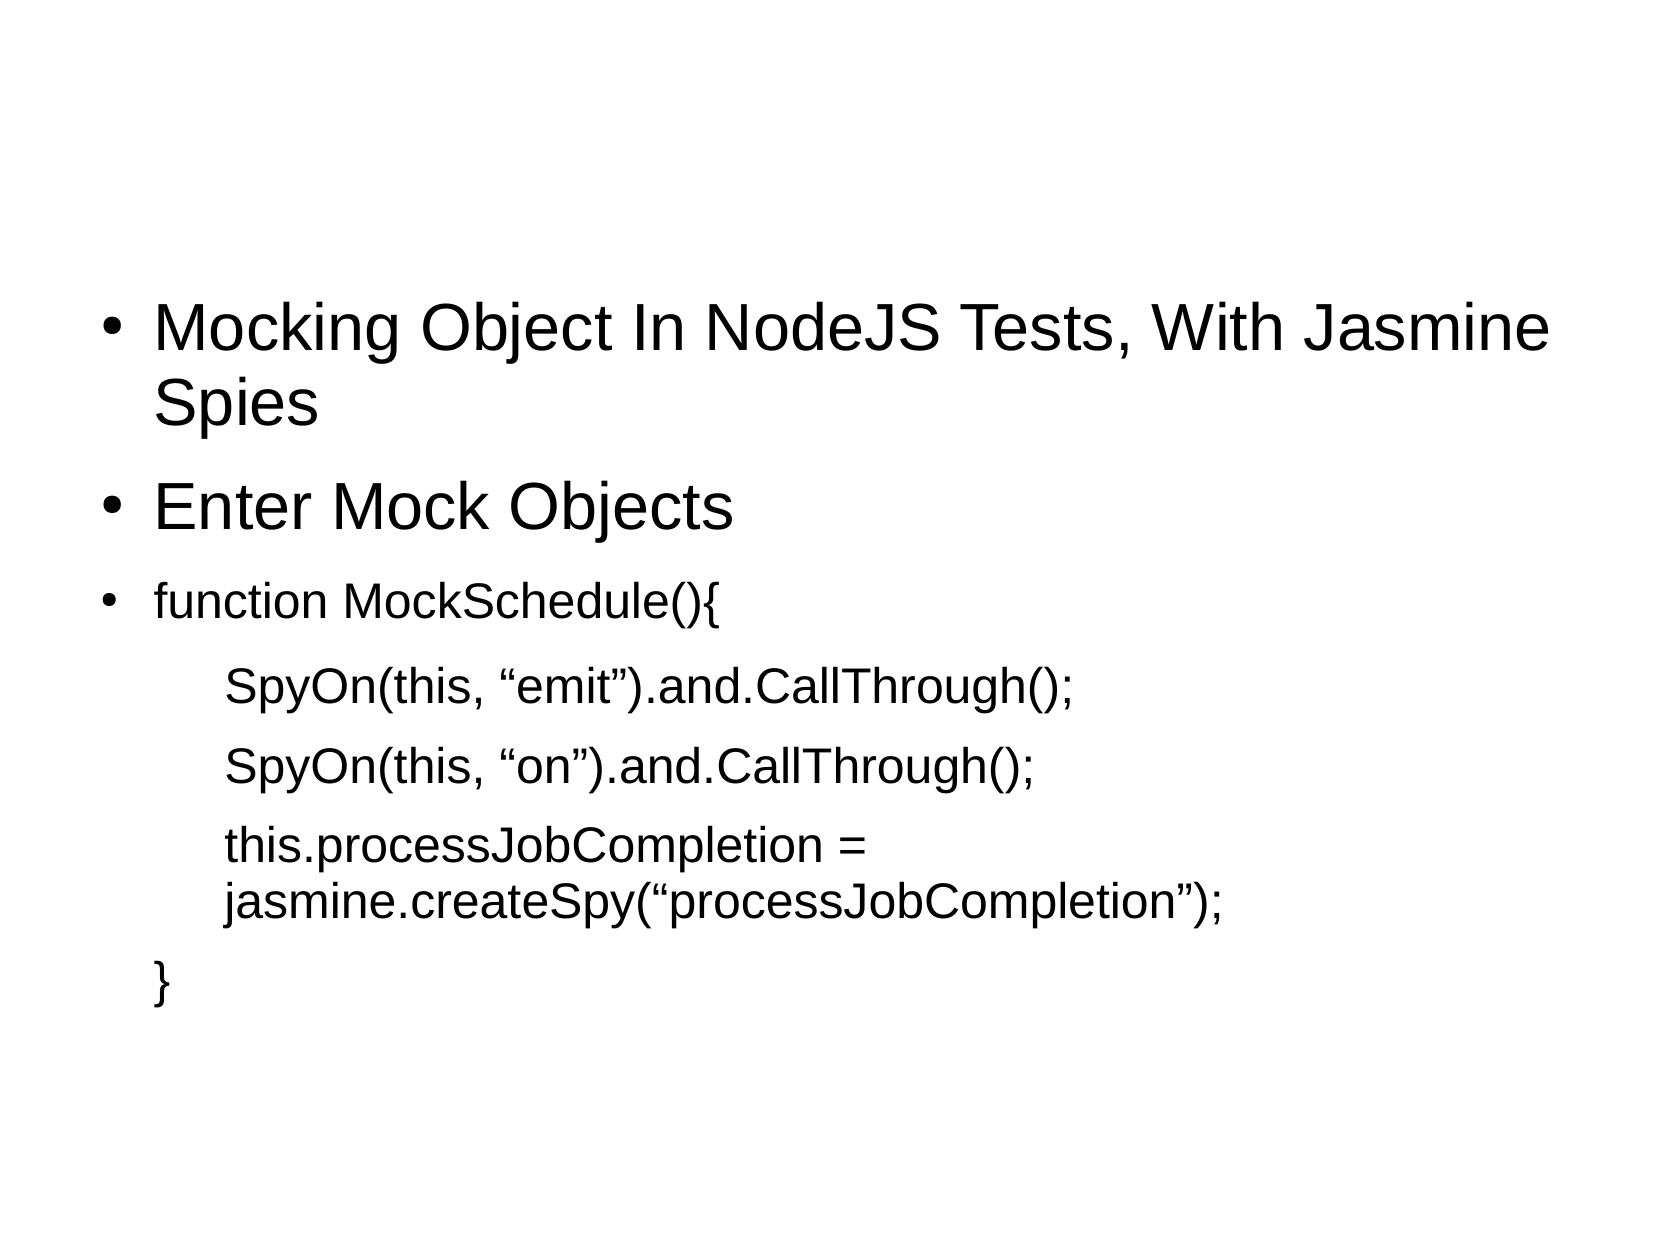

#
Mocking Object In NodeJS Tests, With Jasmine Spies
Enter Mock Objects
function MockSchedule(){
SpyOn(this, “emit”).and.CallThrough();
SpyOn(this, “on”).and.CallThrough();
this.processJobCompletion = jasmine.createSpy(“processJobCompletion”);
}